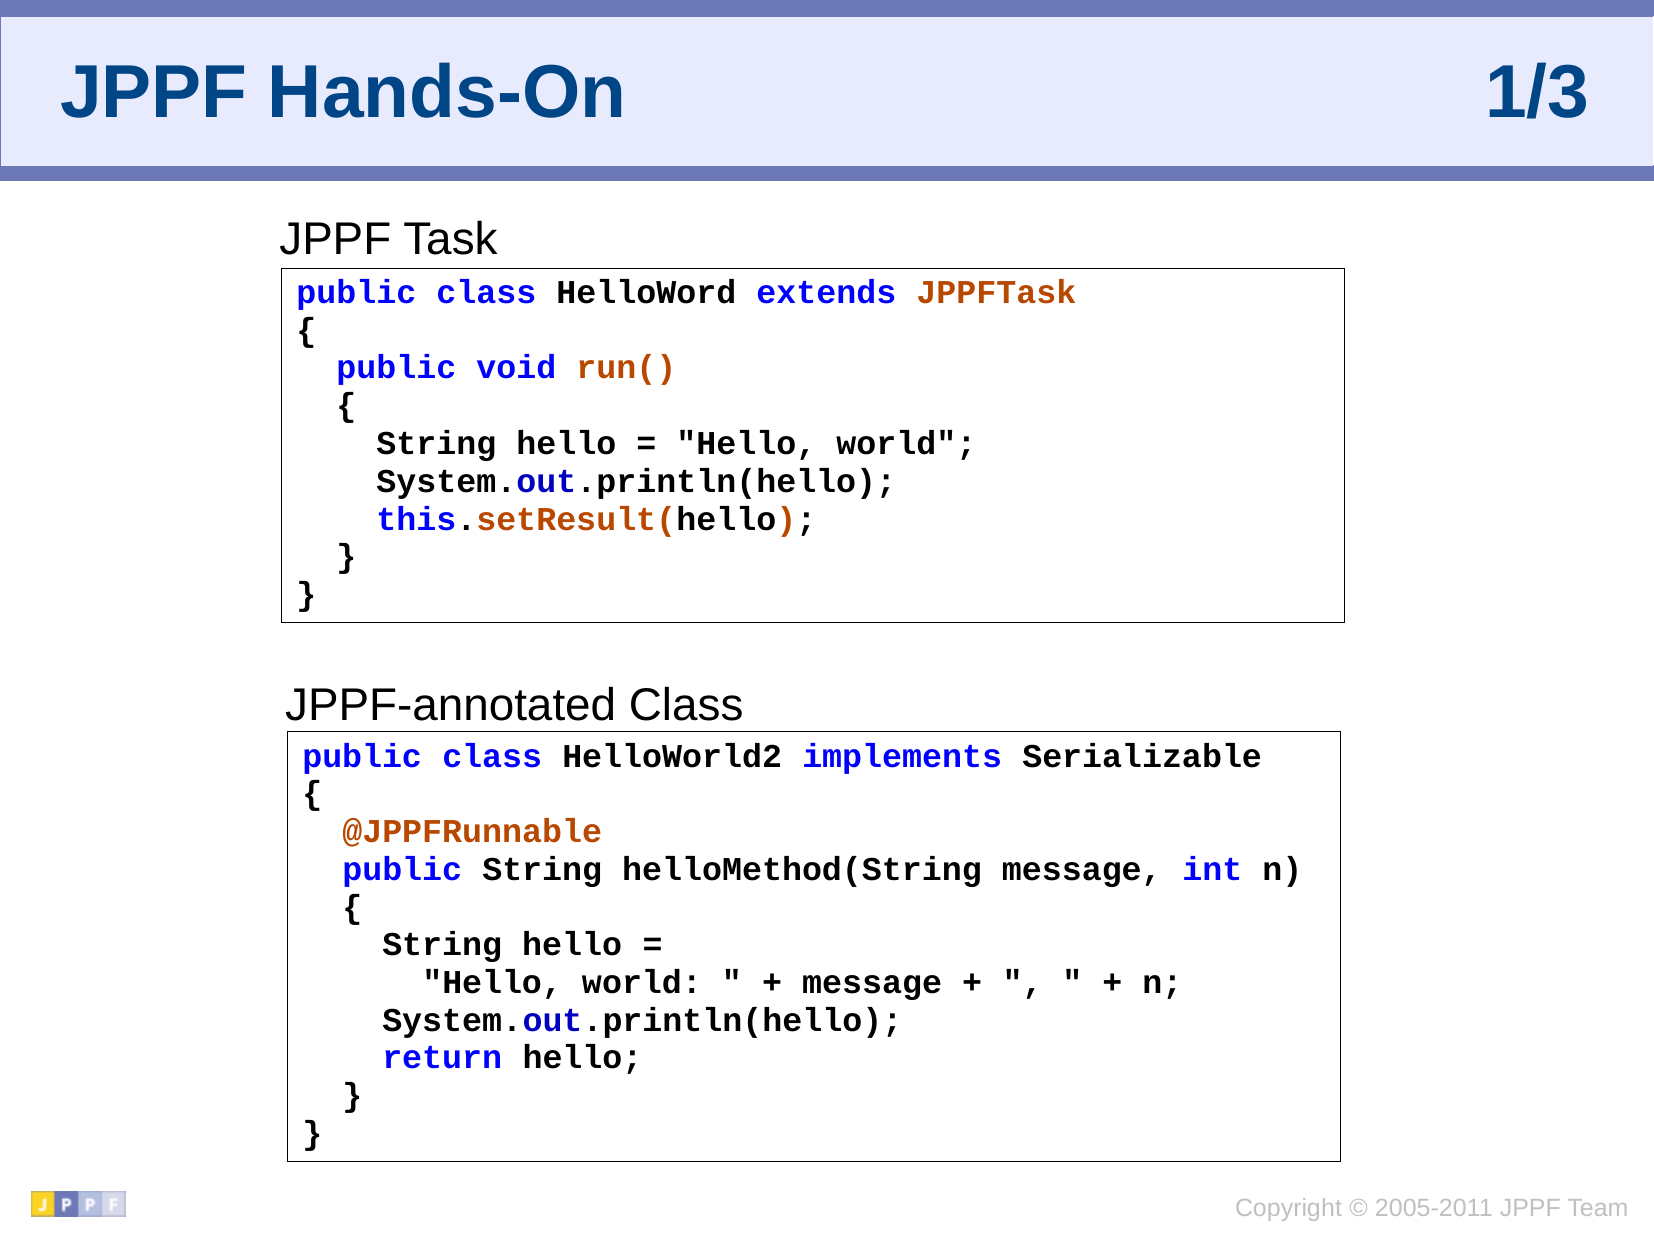

# JPPF Hands-On												1/3
JPPF Task
public class HelloWord extends JPPFTask
{
 public void run()
 {
 String hello = "Hello, world";
 System.out.println(hello);
 this.setResult(hello);
 }
}
JPPF-annotated Class
public class HelloWorld2 implements Serializable
{
 @JPPFRunnable
 public String helloMethod(String message, int n)
 {
 String hello =
 "Hello, world: " + message + ", " + n;
 System.out.println(hello);
 return hello;
 }
}